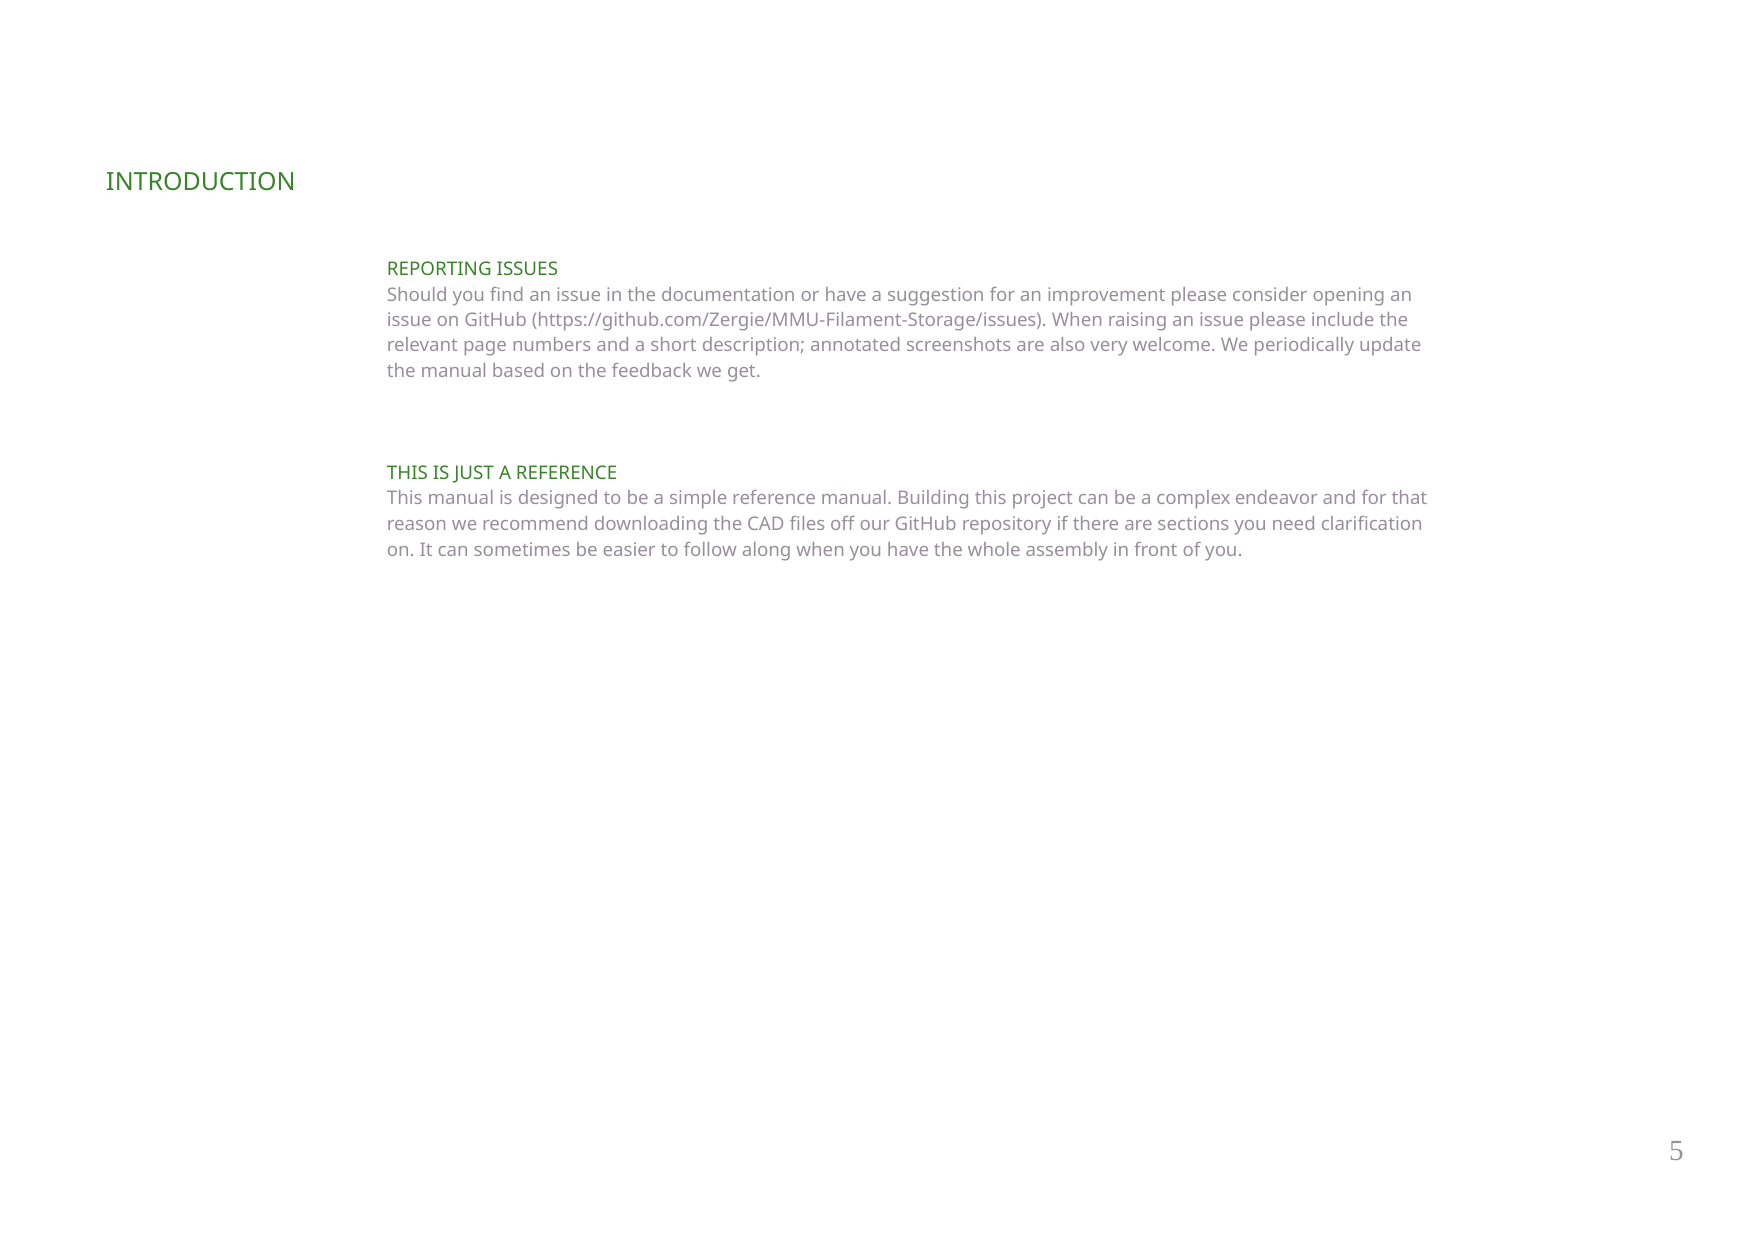

INTRODUCTION
REPORTING ISSUES
Should you find an issue in the documentation or have a suggestion for an improvement please consider opening an issue on GitHub (https://github.com/Zergie/MMU-Filament-Storage/issues). When raising an issue please include the relevant page numbers and a short description; annotated screenshots are also very welcome. We periodically update the manual based on the feedback we get.
THIS IS JUST A REFERENCE
This manual is designed to be a simple reference manual. Building this project can be a complex endeavor and for that reason we recommend downloading the CAD files off our GitHub repository if there are sections you need clarification on. It can sometimes be easier to follow along when you have the whole assembly in front of you.
5